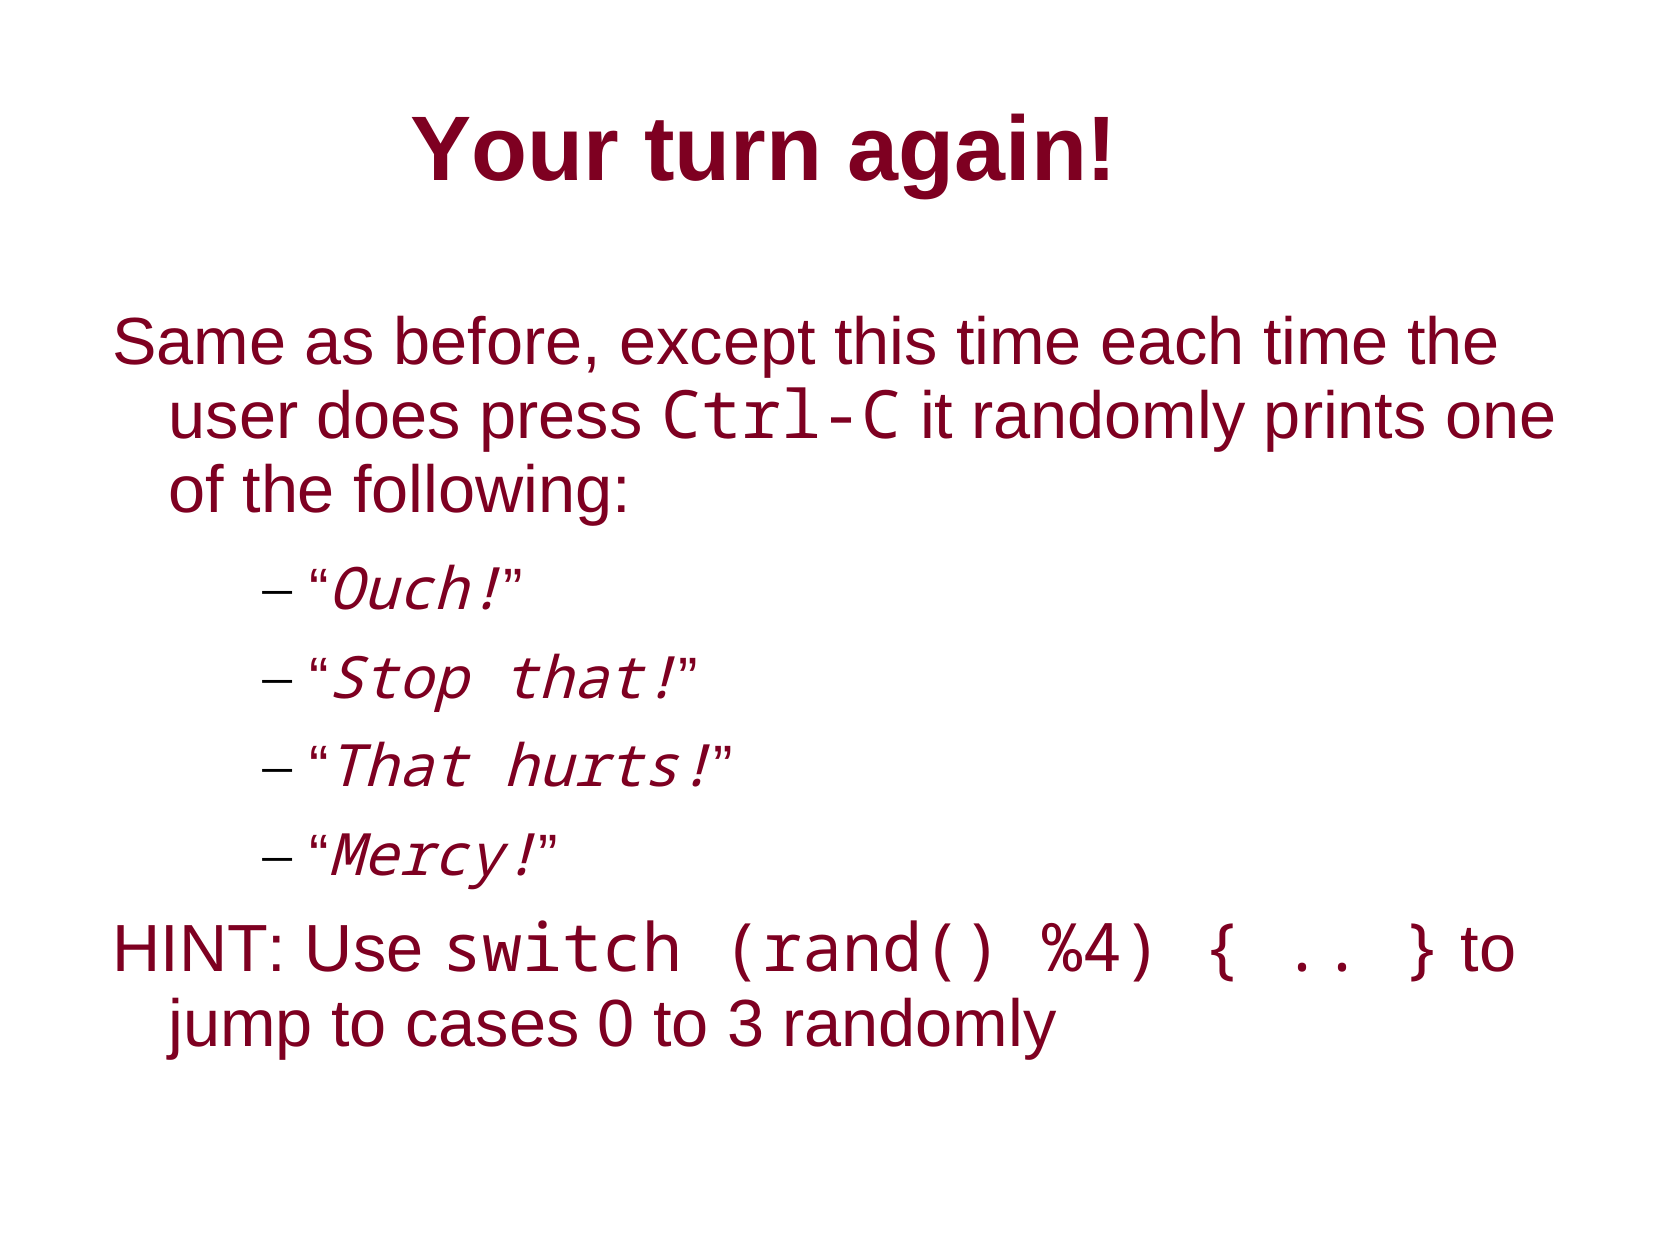

# Your turn again!
Same as before, except this time each time the user does press Ctrl-C it randomly prints one of the following:
“Ouch!”
“Stop that!”
“That hurts!”
“Mercy!”
HINT: Use switch (rand() %4) { .. } to jump to cases 0 to 3 randomly